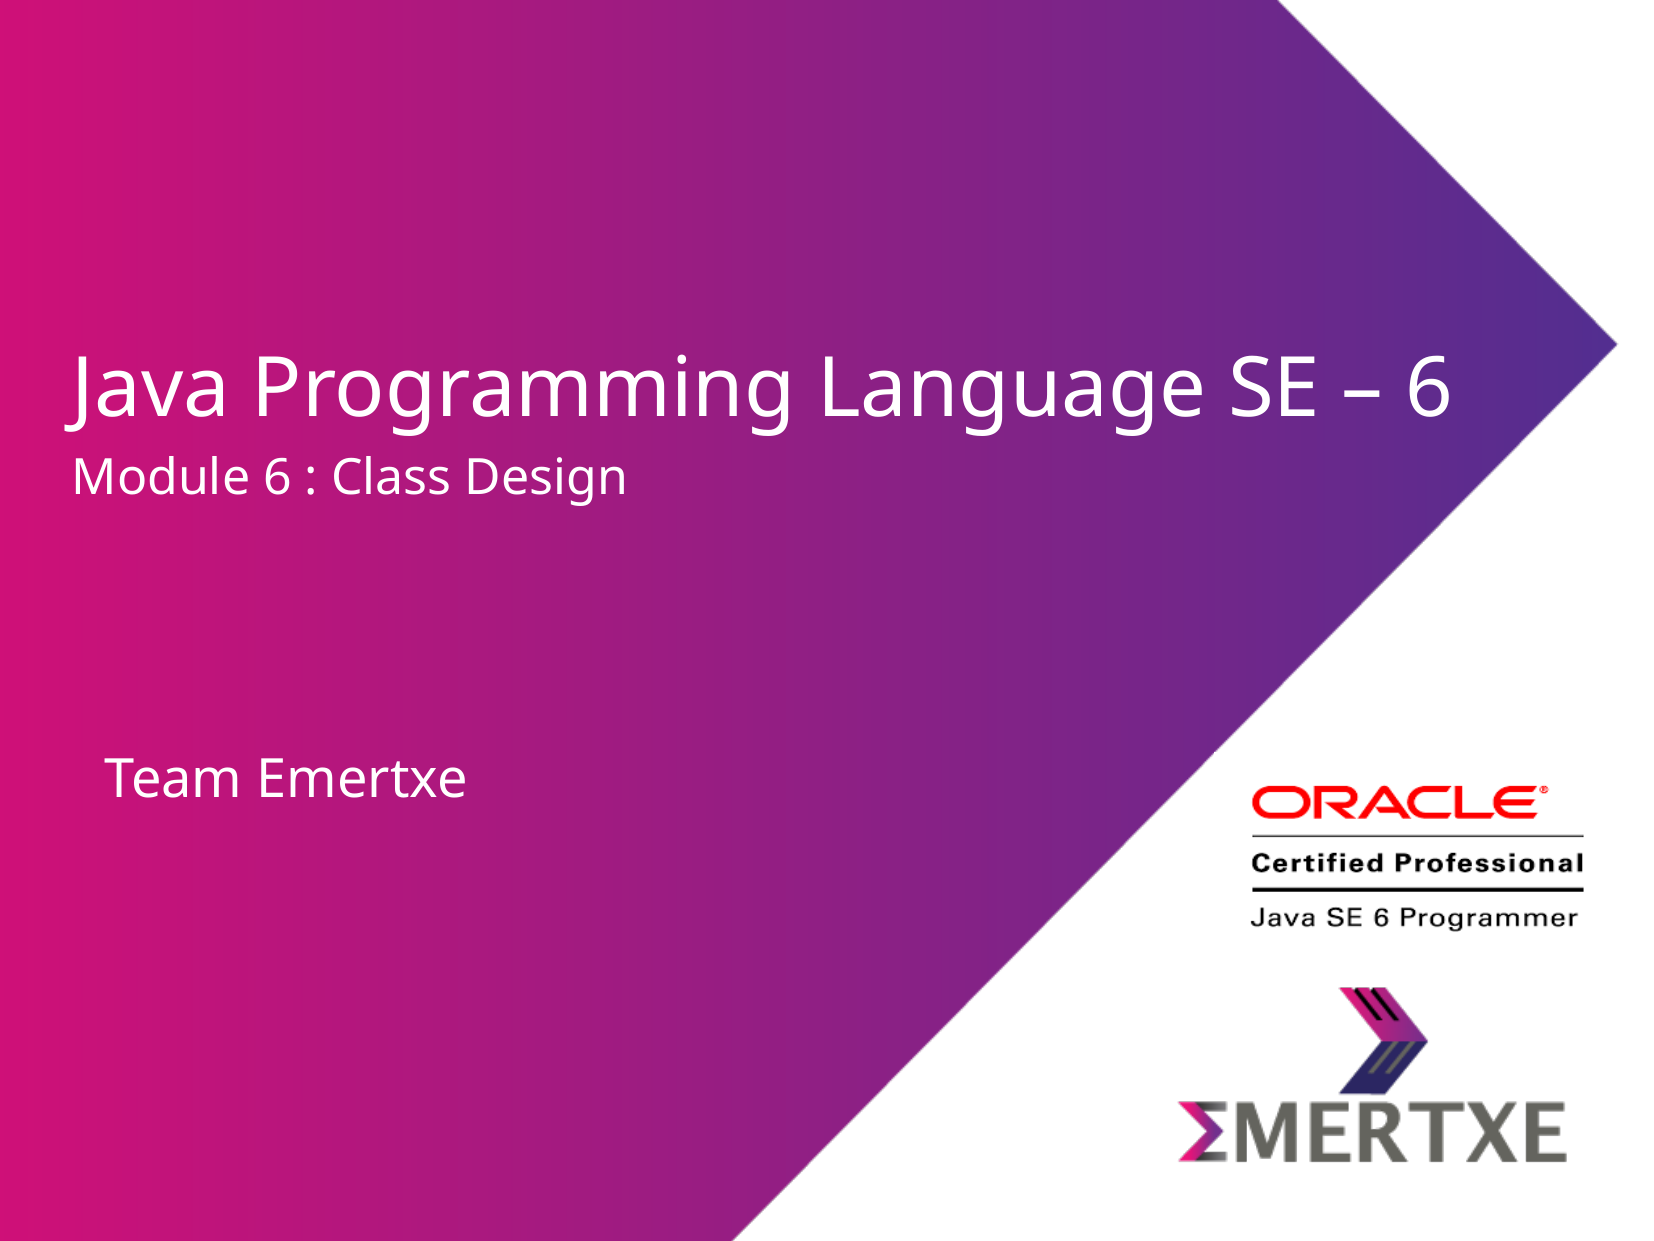

# Java Programming Language SE – 6 Module 6 : Class Design